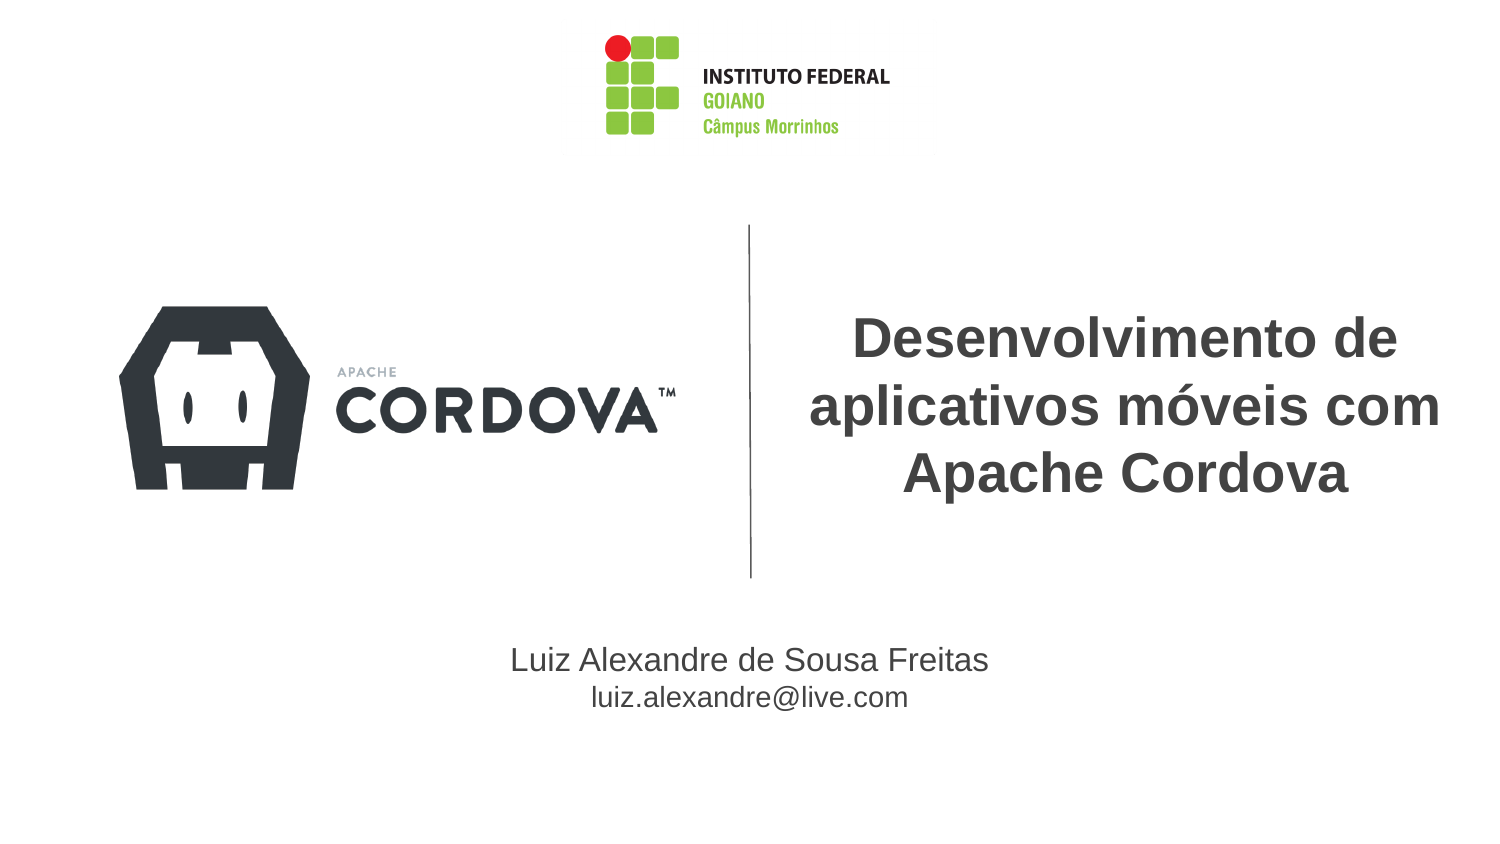

Desenvolvimento de aplicativos móveis com Apache Cordova
# Luiz Alexandre de Sousa Freitas
luiz.alexandre@live.com